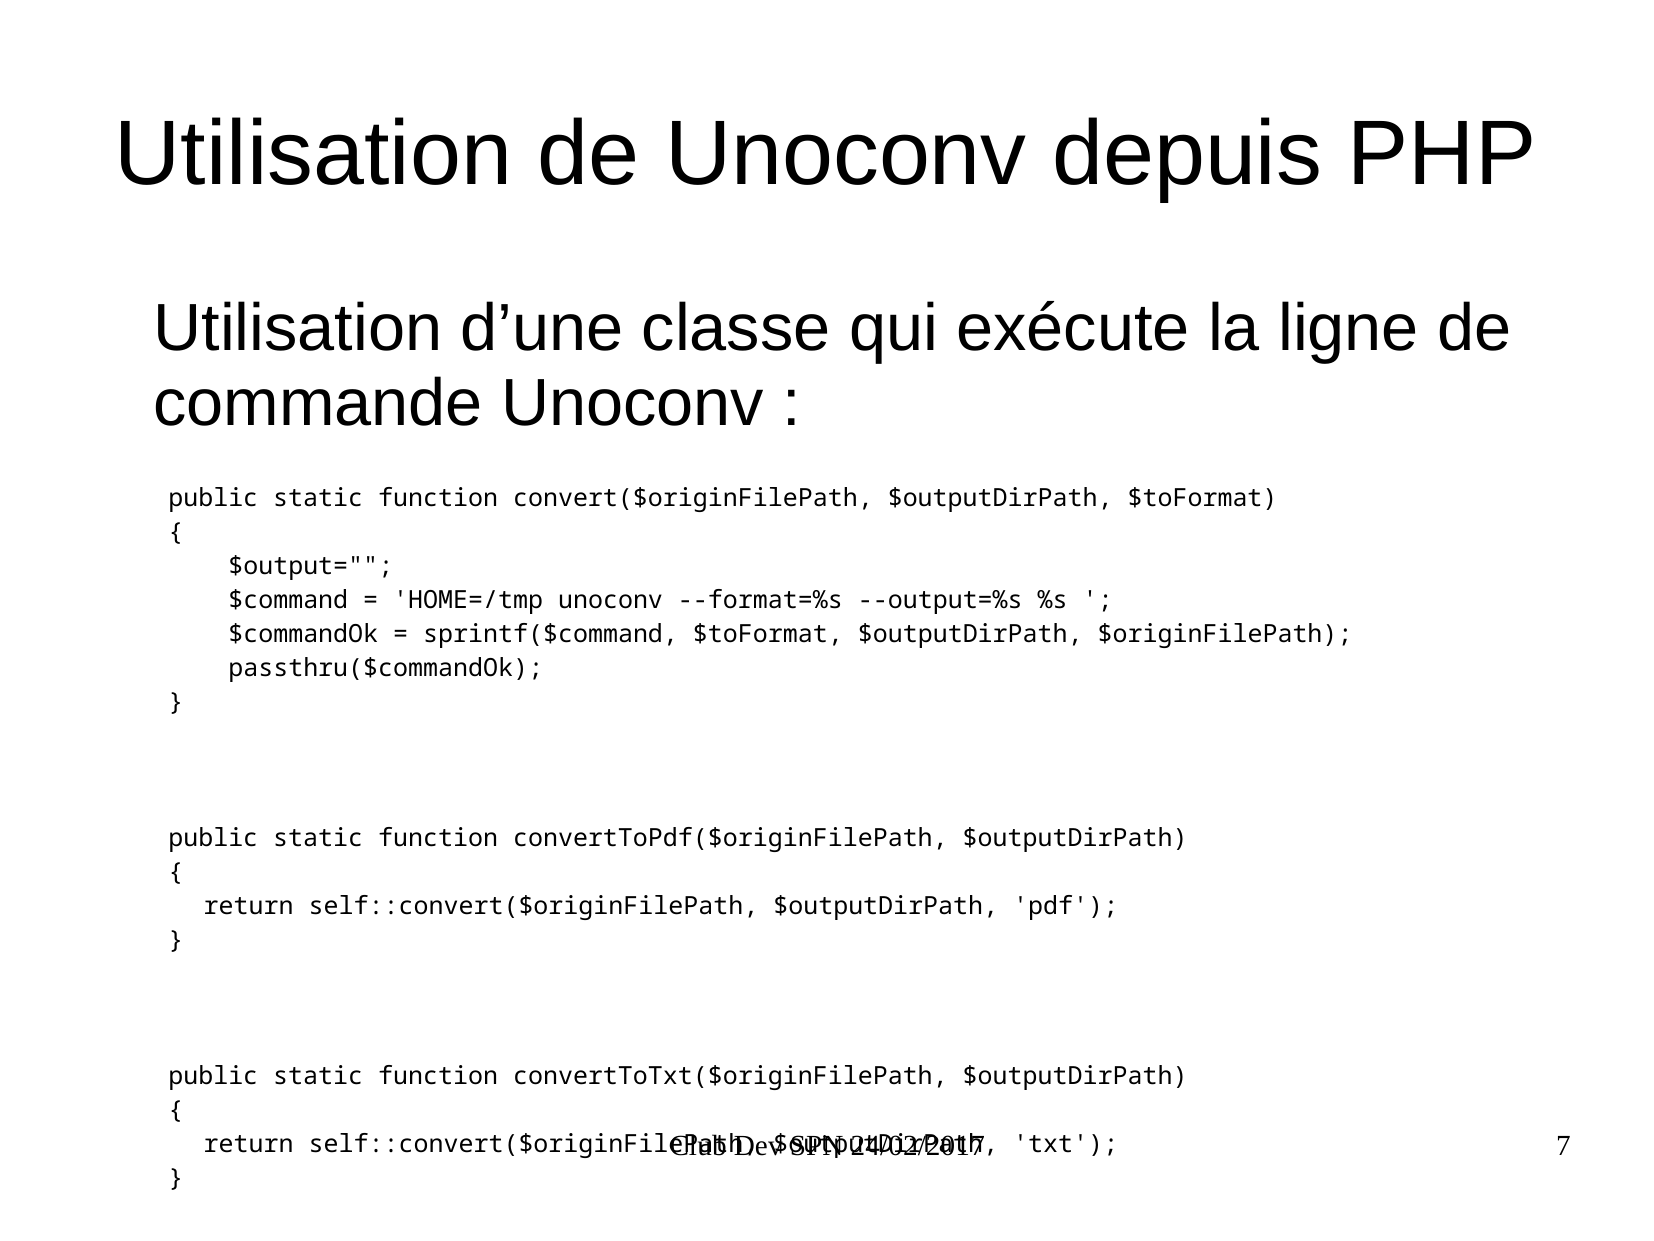

# Utilisation de Unoconv depuis PHP
Utilisation d’une classe qui exécute la ligne de commande Unoconv :
public static function convert($originFilePath, $outputDirPath, $toFormat)
{
 $output="";
 $command = 'HOME=/tmp unoconv --format=%s --output=%s %s ';
 $commandOk = sprintf($command, $toFormat, $outputDirPath, $originFilePath);
 passthru($commandOk);
}
public static function convertToPdf($originFilePath, $outputDirPath)
{
return self::convert($originFilePath, $outputDirPath, 'pdf');
}
public static function convertToTxt($originFilePath, $outputDirPath)
{
return self::convert($originFilePath, $outputDirPath, 'txt');
}
Club Dev SPN 24/02/2017
7